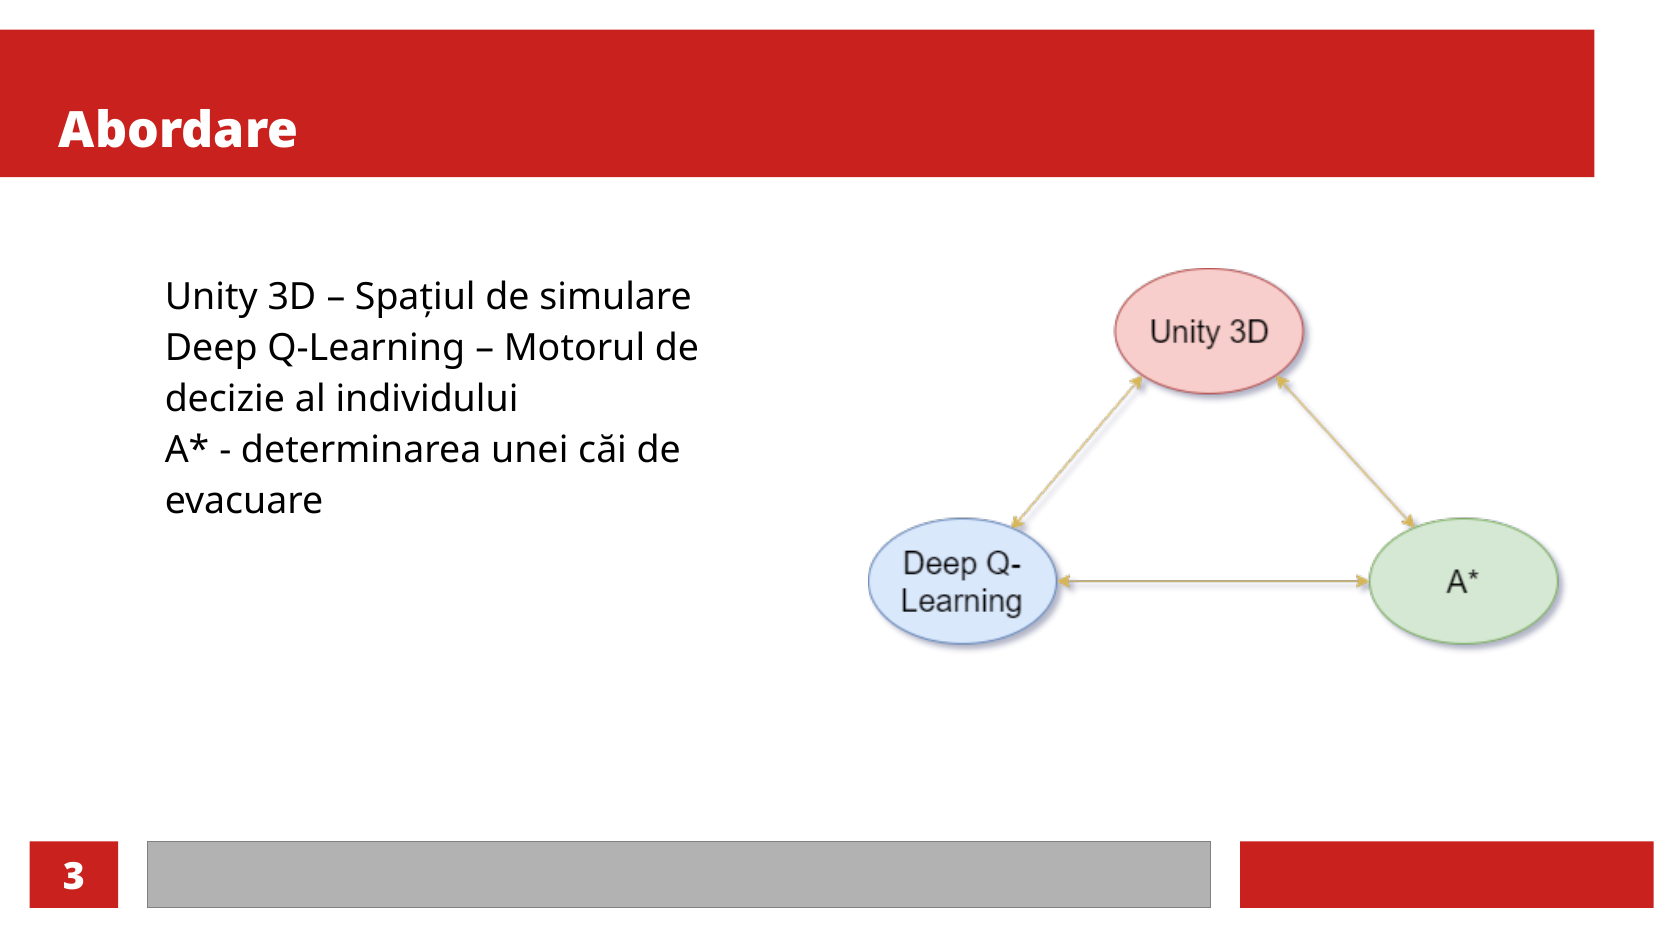

# Abordare
Unity 3D – Spațiul de simulare
Deep Q-Learning – Motorul de decizie al individului
A* - determinarea unei căi de evacuare
3